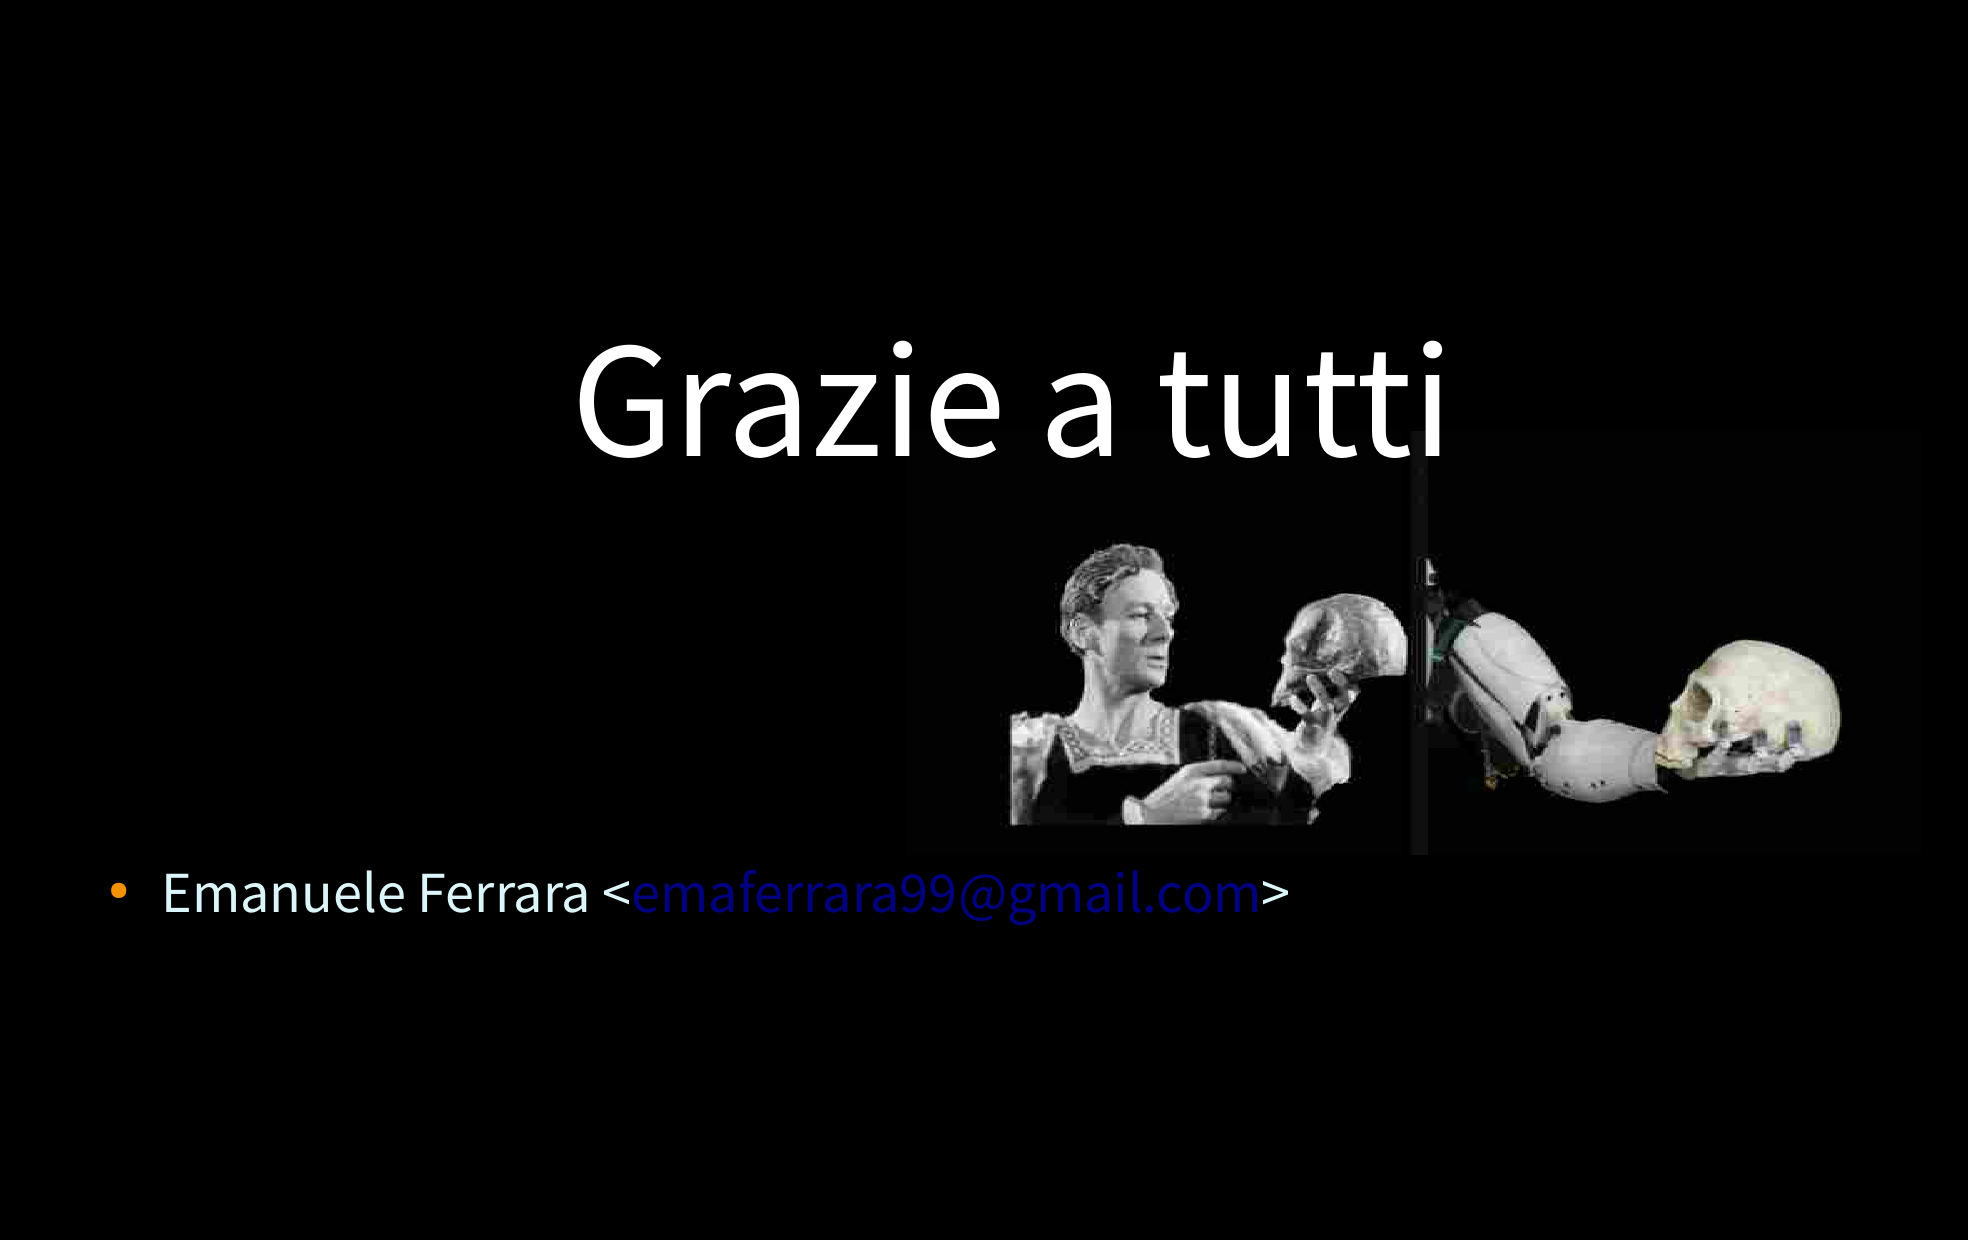

Grazie a tutti
# Emanuele Ferrara <emaferrara99@gmail.com>